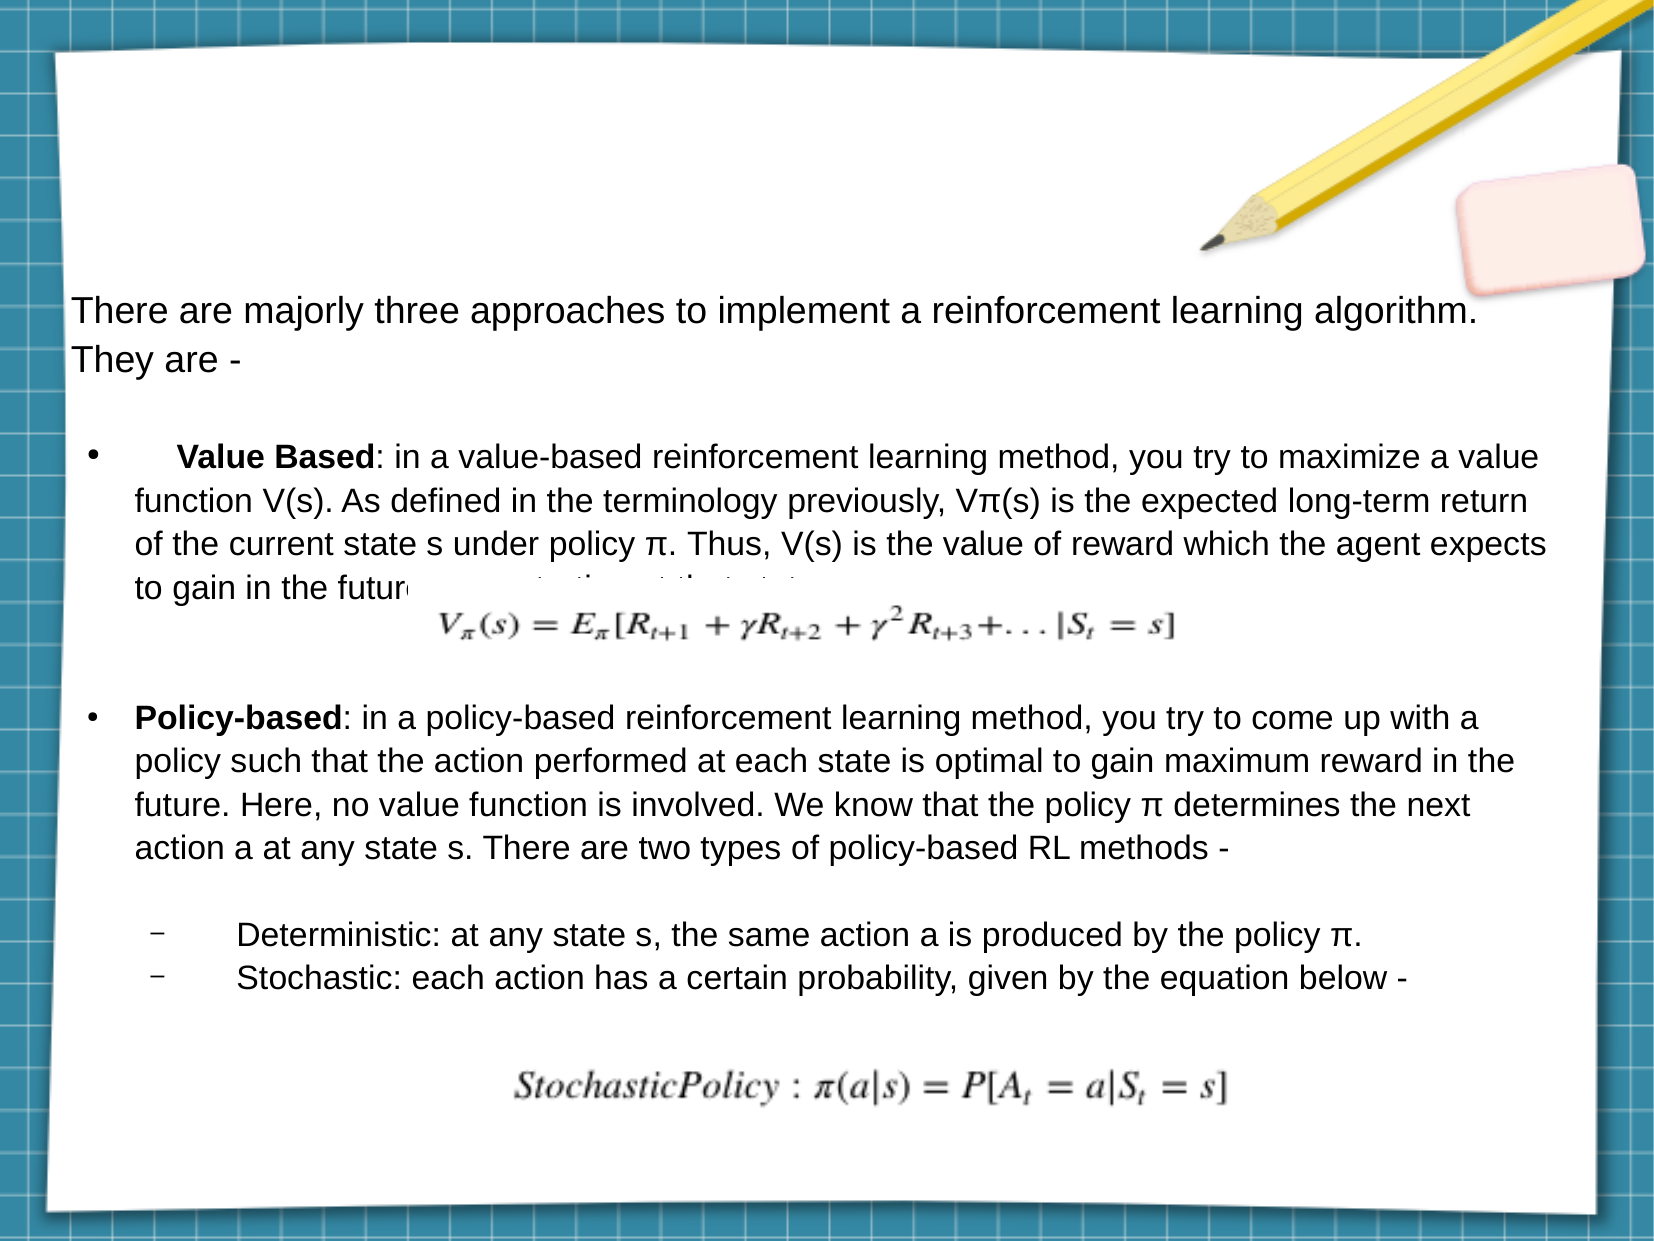

# There are majorly three approaches to implement a reinforcement learning algorithm. They are -
 Value Based: in a value-based reinforcement learning method, you try to maximize a value function V(s). As defined in the terminology previously, Vπ(s) is the expected long-term return of the current state s under policy π. Thus, V(s) is the value of reward which the agent expects to gain in the future upon starting at that state s.
Policy-based: in a policy-based reinforcement learning method, you try to come up with a policy such that the action performed at each state is optimal to gain maximum reward in the future. Here, no value function is involved. We know that the policy π determines the next action a at any state s. There are two types of policy-based RL methods -
 Deterministic: at any state s, the same action a is produced by the policy π.
 Stochastic: each action has a certain probability, given by the equation below -